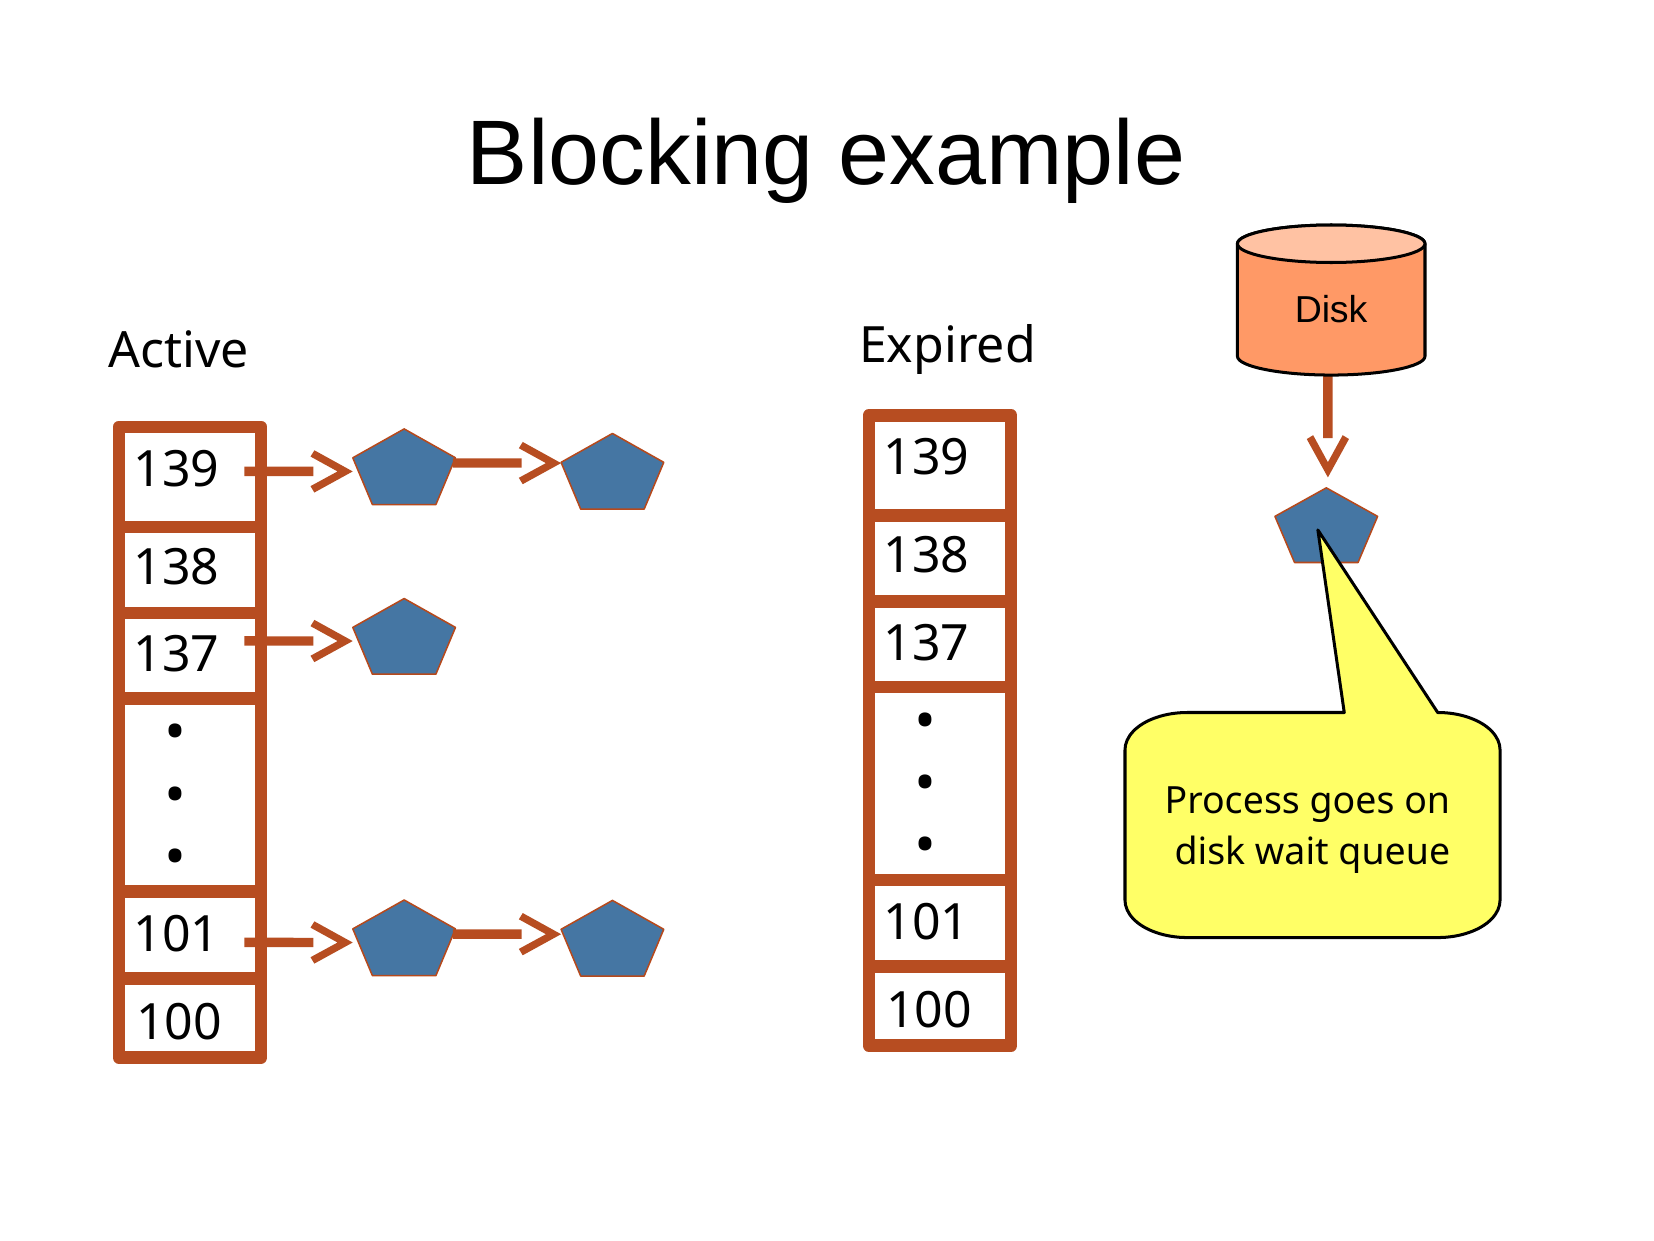

# Blocking example
Disk
Expired
Active
139
139
138
138
137
137
.
.
.
.
.
.
Process goes on
disk wait queue
101
101
100
100